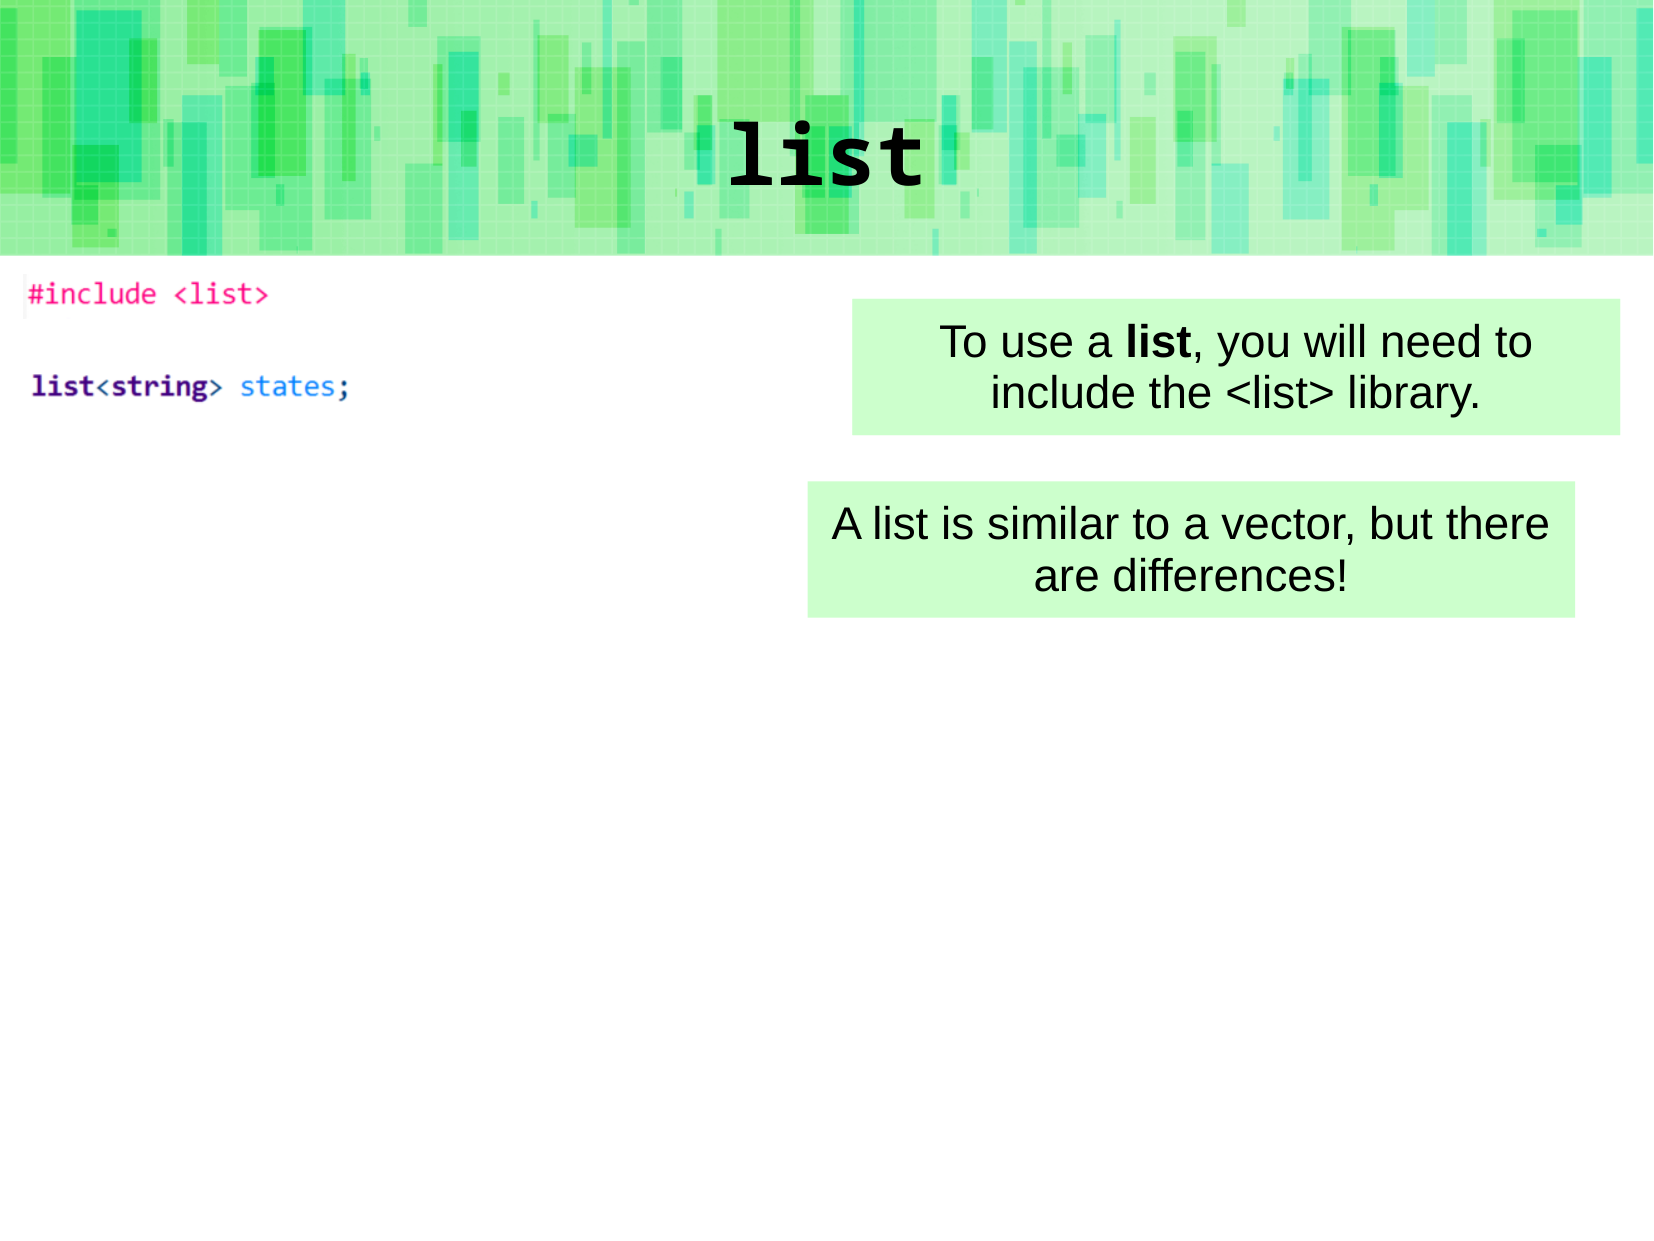

# list
To use a list, you will need to include the <list> library.
To use a list, you will need to include the <list> library.
A list is similar to a vector, but there are differences!